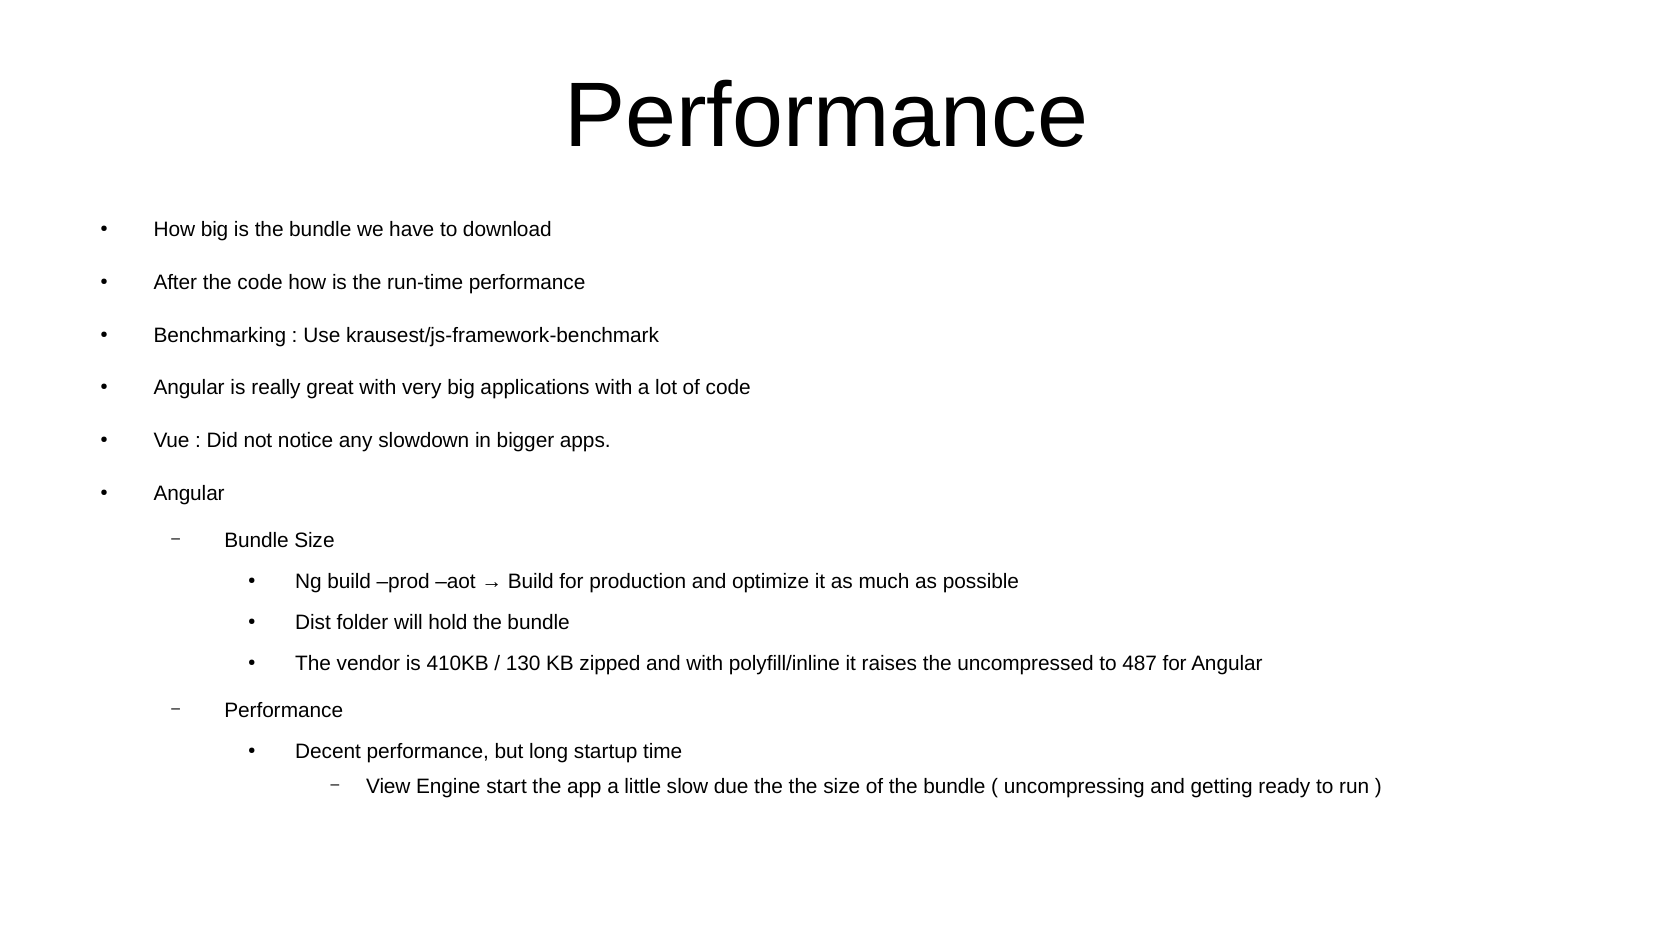

# Performance
How big is the bundle we have to download
After the code how is the run-time performance
Benchmarking : Use krausest/js-framework-benchmark
Angular is really great with very big applications with a lot of code
Vue : Did not notice any slowdown in bigger apps.
Angular
Bundle Size
Ng build –prod –aot → Build for production and optimize it as much as possible
Dist folder will hold the bundle
The vendor is 410KB / 130 KB zipped and with polyfill/inline it raises the uncompressed to 487 for Angular
Performance
Decent performance, but long startup time
View Engine start the app a little slow due the the size of the bundle ( uncompressing and getting ready to run )